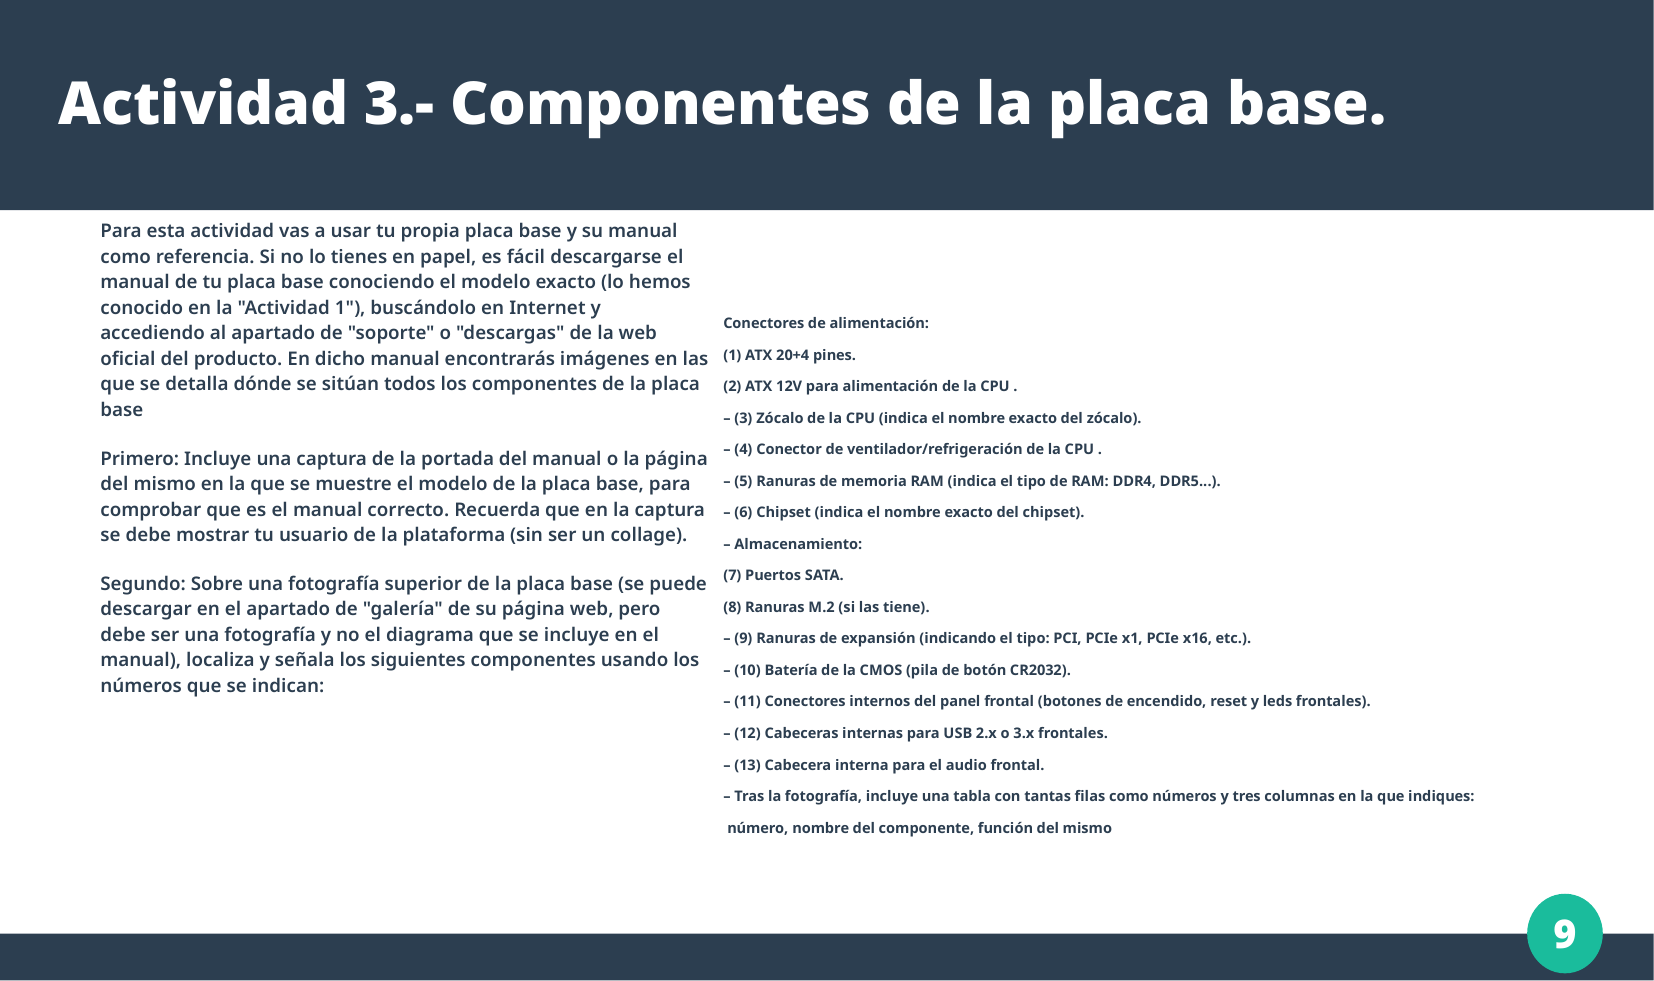

# Actividad 3.- Componentes de la placa base.
Conectores de alimentación:
(1) ATX 20+4 pines.
(2) ATX 12V para alimentación de la CPU .
– (3) Zócalo de la CPU (indica el nombre exacto del zócalo).
– (4) Conector de ventilador/refrigeración de la CPU .
– (5) Ranuras de memoria RAM (indica el tipo de RAM: DDR4, DDR5...).
– (6) Chipset (indica el nombre exacto del chipset).
– Almacenamiento:
(7) Puertos SATA.
(8) Ranuras M.2 (si las tiene).
– (9) Ranuras de expansión (indicando el tipo: PCI, PCIe x1, PCIe x16, etc.).
– (10) Batería de la CMOS (pila de botón CR2032).
– (11) Conectores internos del panel frontal (botones de encendido, reset y leds frontales).
– (12) Cabeceras internas para USB 2.x o 3.x frontales.
– (13) Cabecera interna para el audio frontal.
– Tras la fotografía, incluye una tabla con tantas filas como números y tres columnas en la que indiques:
 número, nombre del componente, función del mismo
Para esta actividad vas a usar tu propia placa base y su manual como referencia. Si no lo tienes en papel, es fácil descargarse el manual de tu placa base conociendo el modelo exacto (lo hemos conocido en la "Actividad 1"), buscándolo en Internet y accediendo al apartado de "soporte" o "descargas" de la web oficial del producto. En dicho manual encontrarás imágenes en las que se detalla dónde se sitúan todos los componentes de la placa base
Primero: Incluye una captura de la portada del manual o la página del mismo en la que se muestre el modelo de la placa base, para comprobar que es el manual correcto. Recuerda que en la captura se debe mostrar tu usuario de la plataforma (sin ser un collage).
Segundo: Sobre una fotografía superior de la placa base (se puede descargar en el apartado de "galería" de su página web, pero debe ser una fotografía y no el diagrama que se incluye en el manual), localiza y señala los siguientes componentes usando los números que se indican: